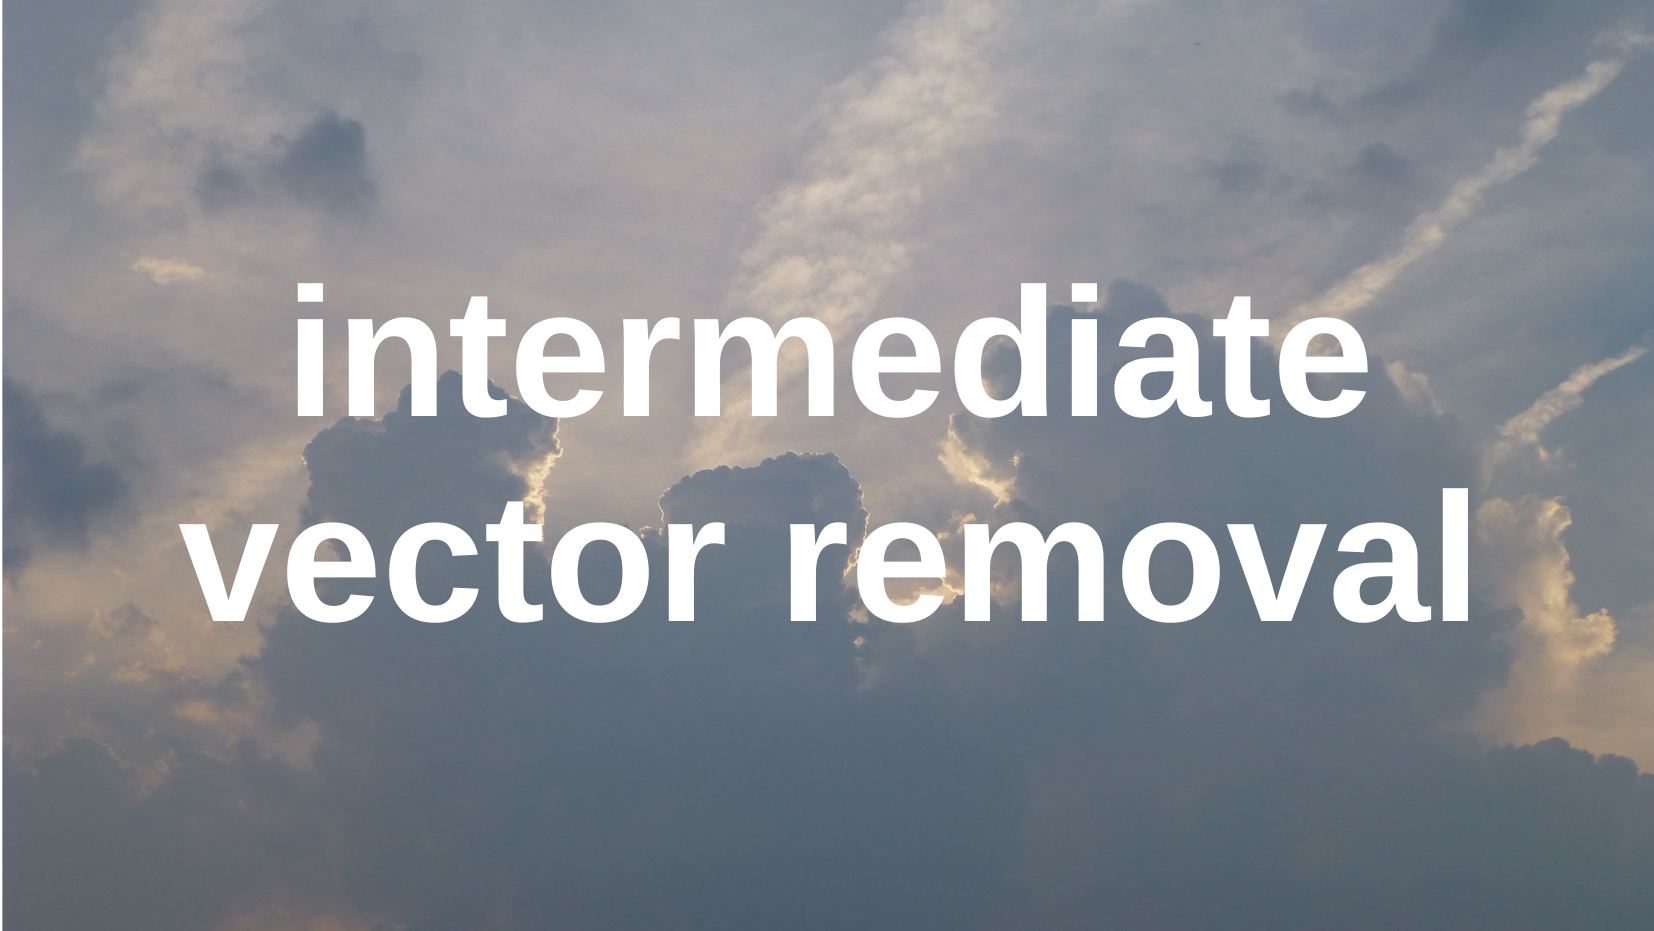

#
<maybe a nice cloud>
intermediate vector removal